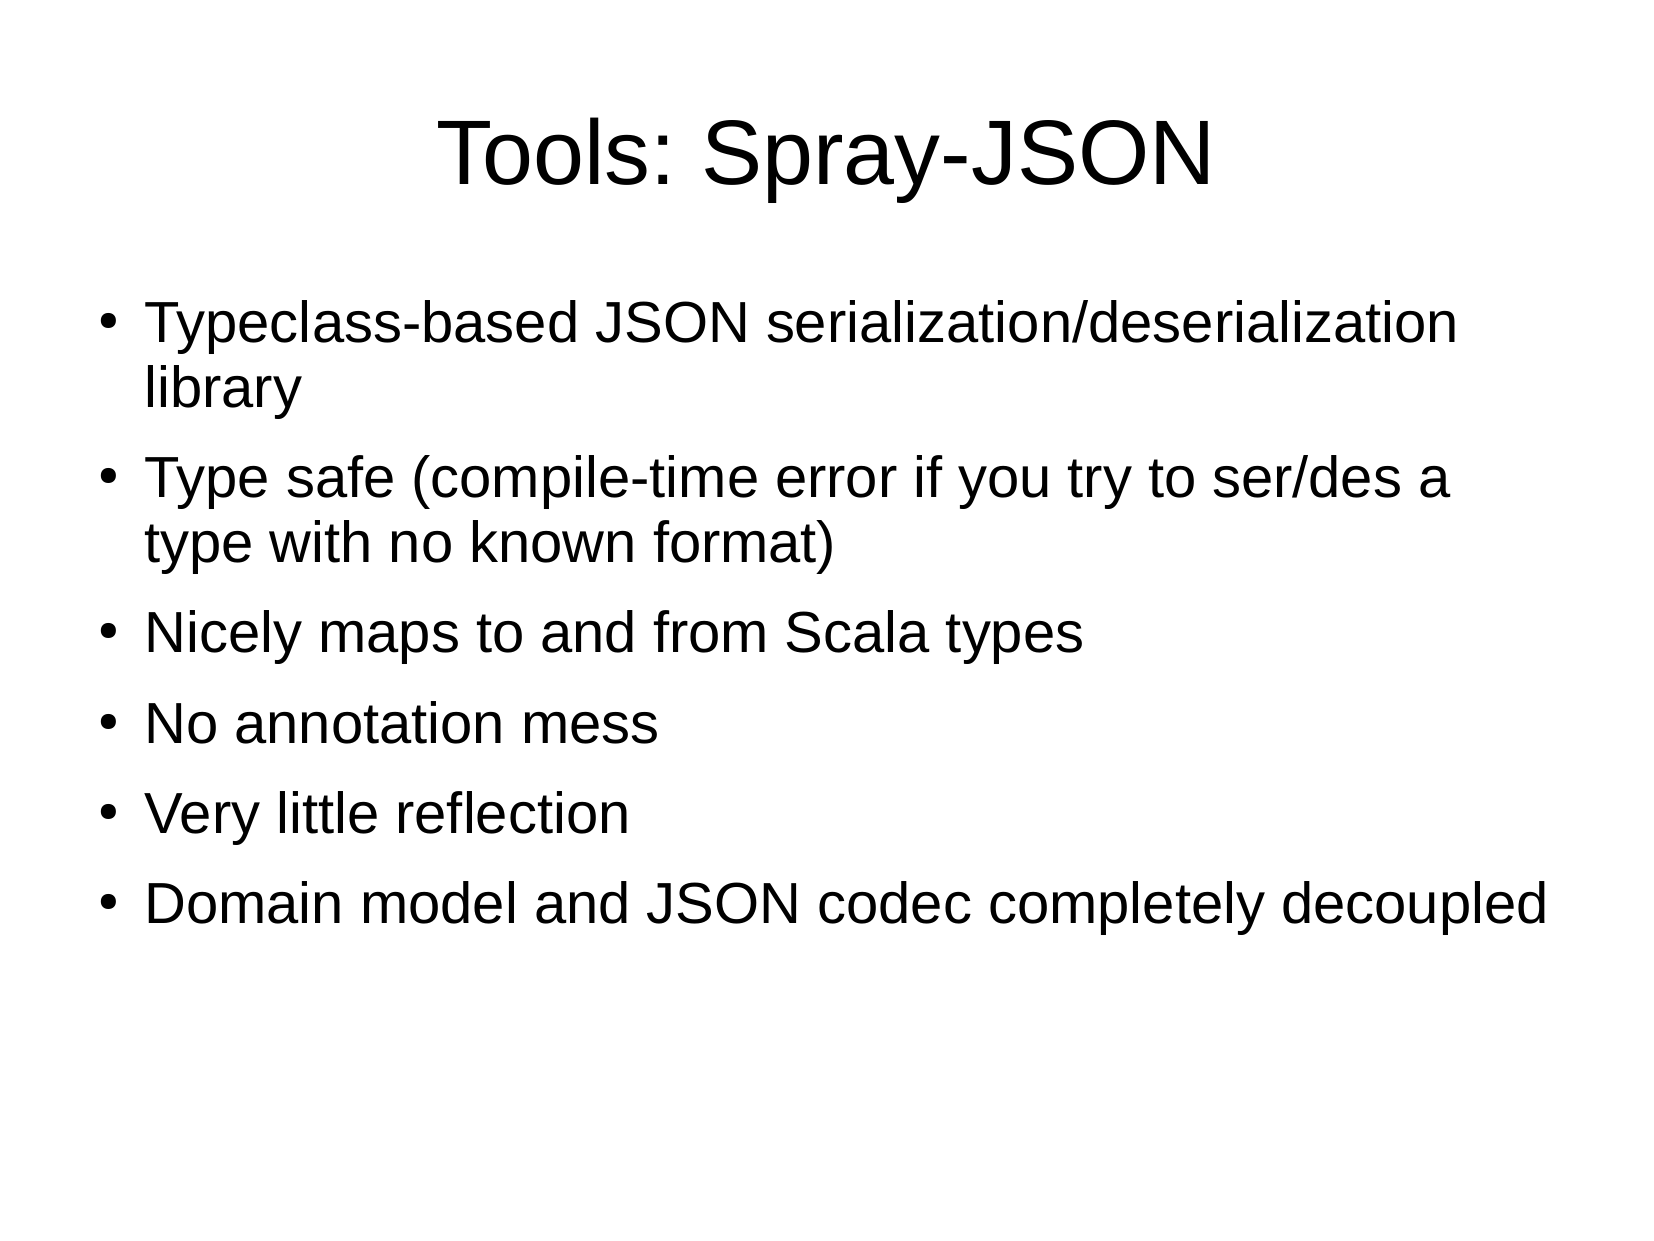

# Tools: Spray-JSON
Typeclass-based JSON serialization/deserialization library
Type safe (compile-time error if you try to ser/des a type with no known format)
Nicely maps to and from Scala types
No annotation mess
Very little reflection
Domain model and JSON codec completely decoupled